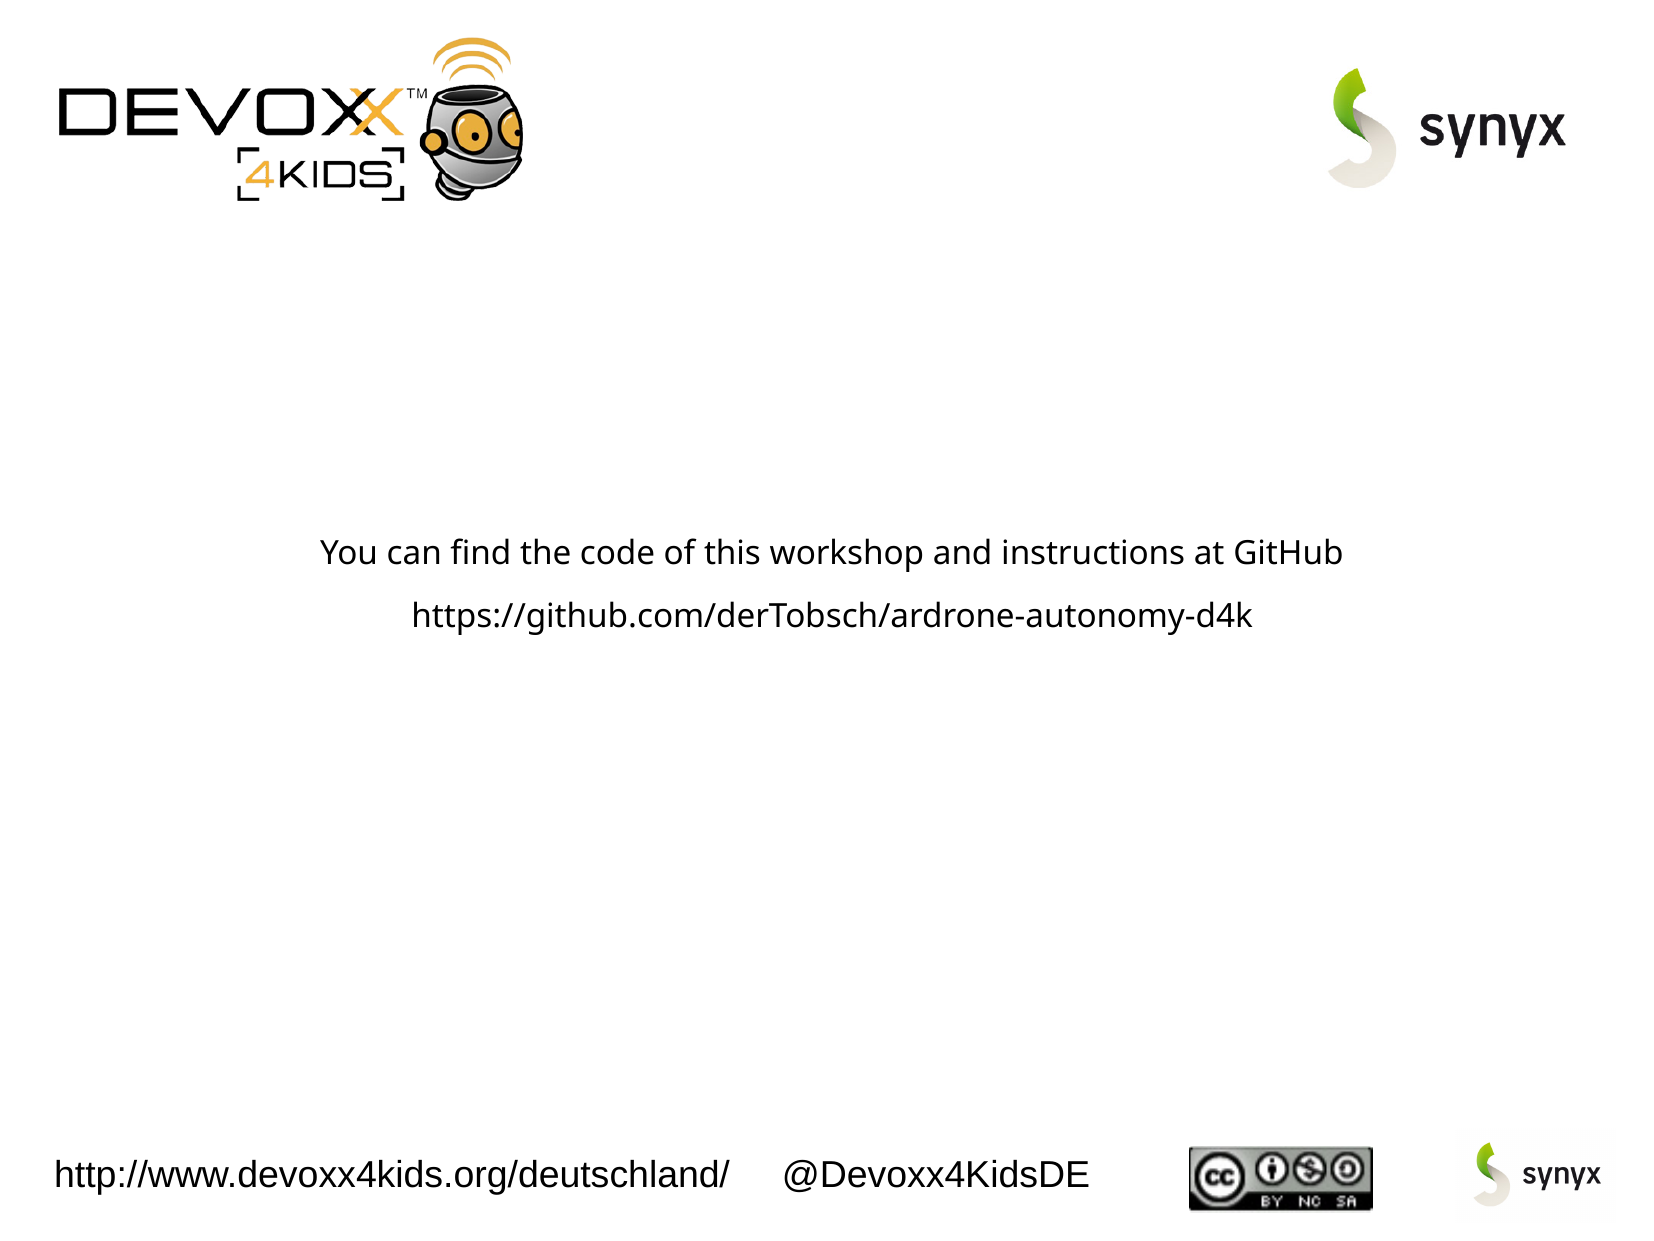

#
You can find the code of this workshop and instructions at GitHub
https://github.com/derTobsch/ardrone-autonomy-d4k